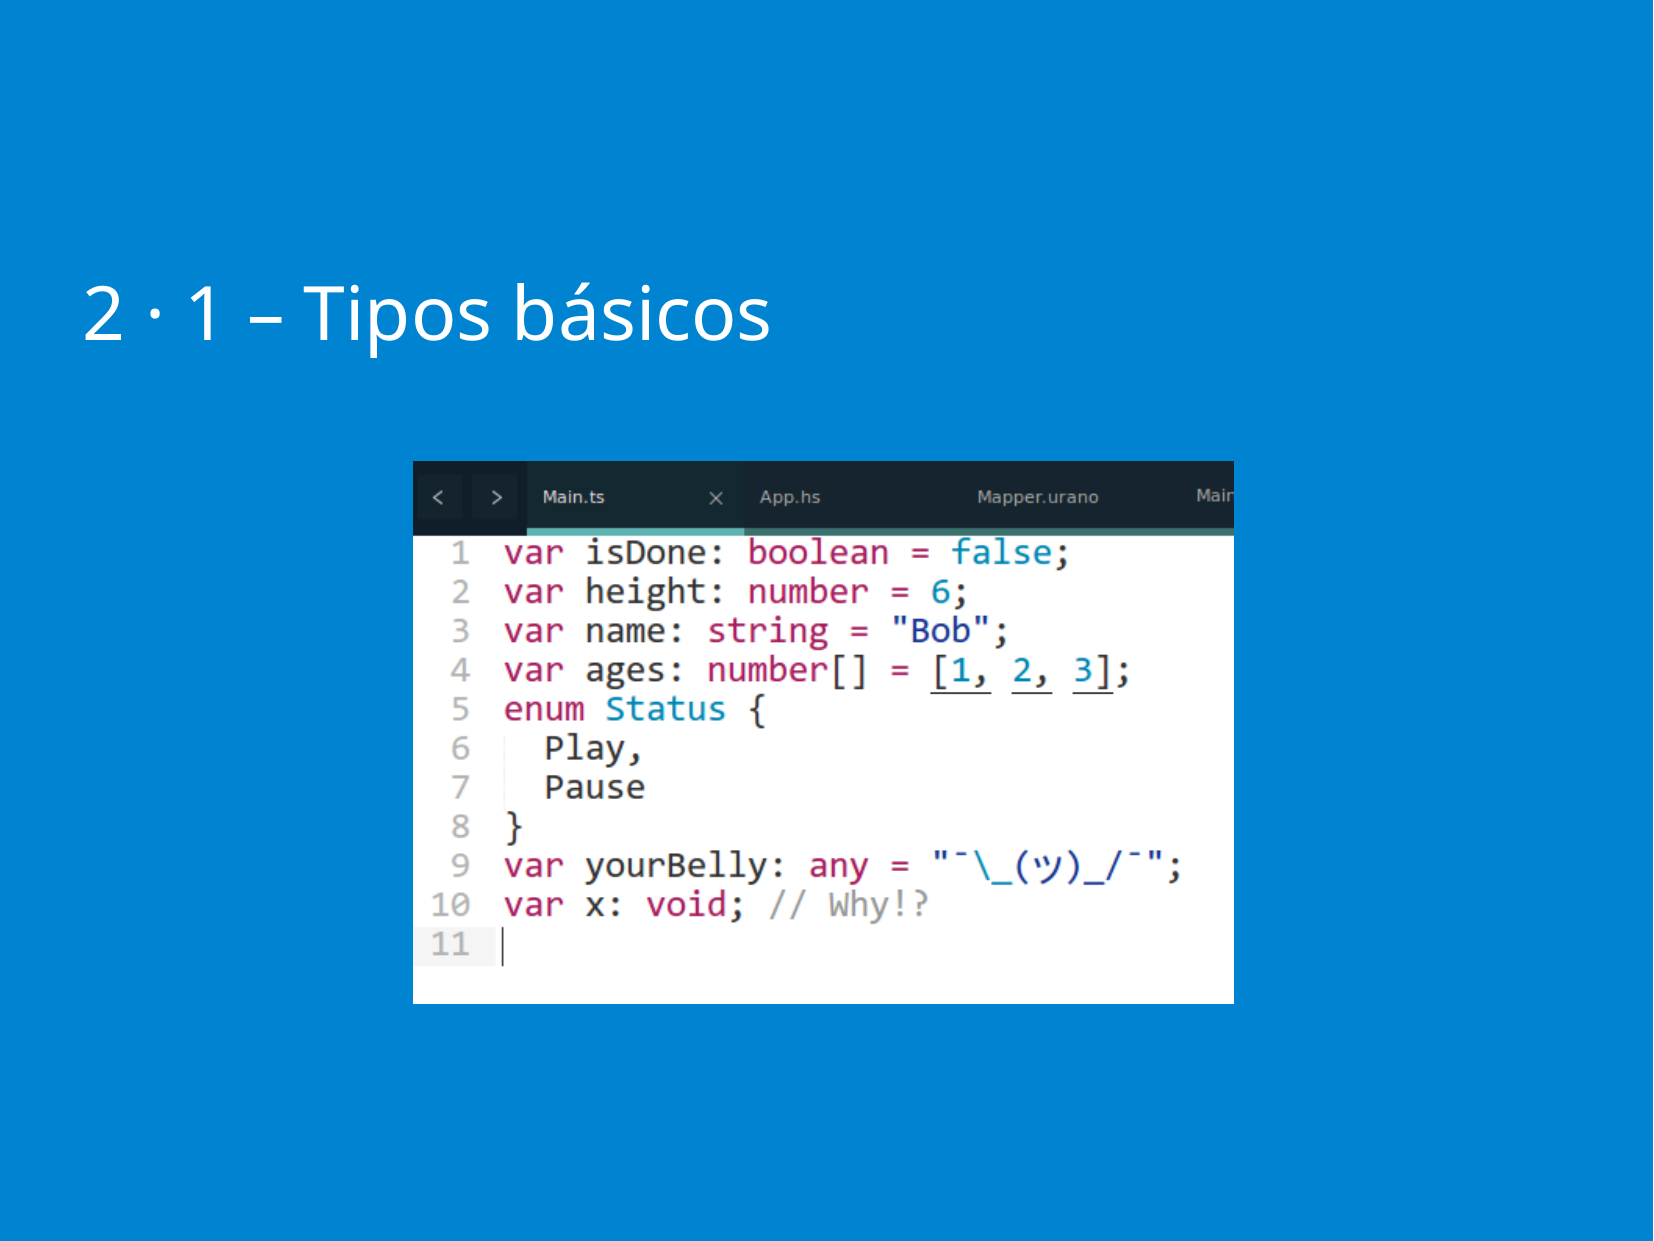

# 2 · 1 – Tipos básicos